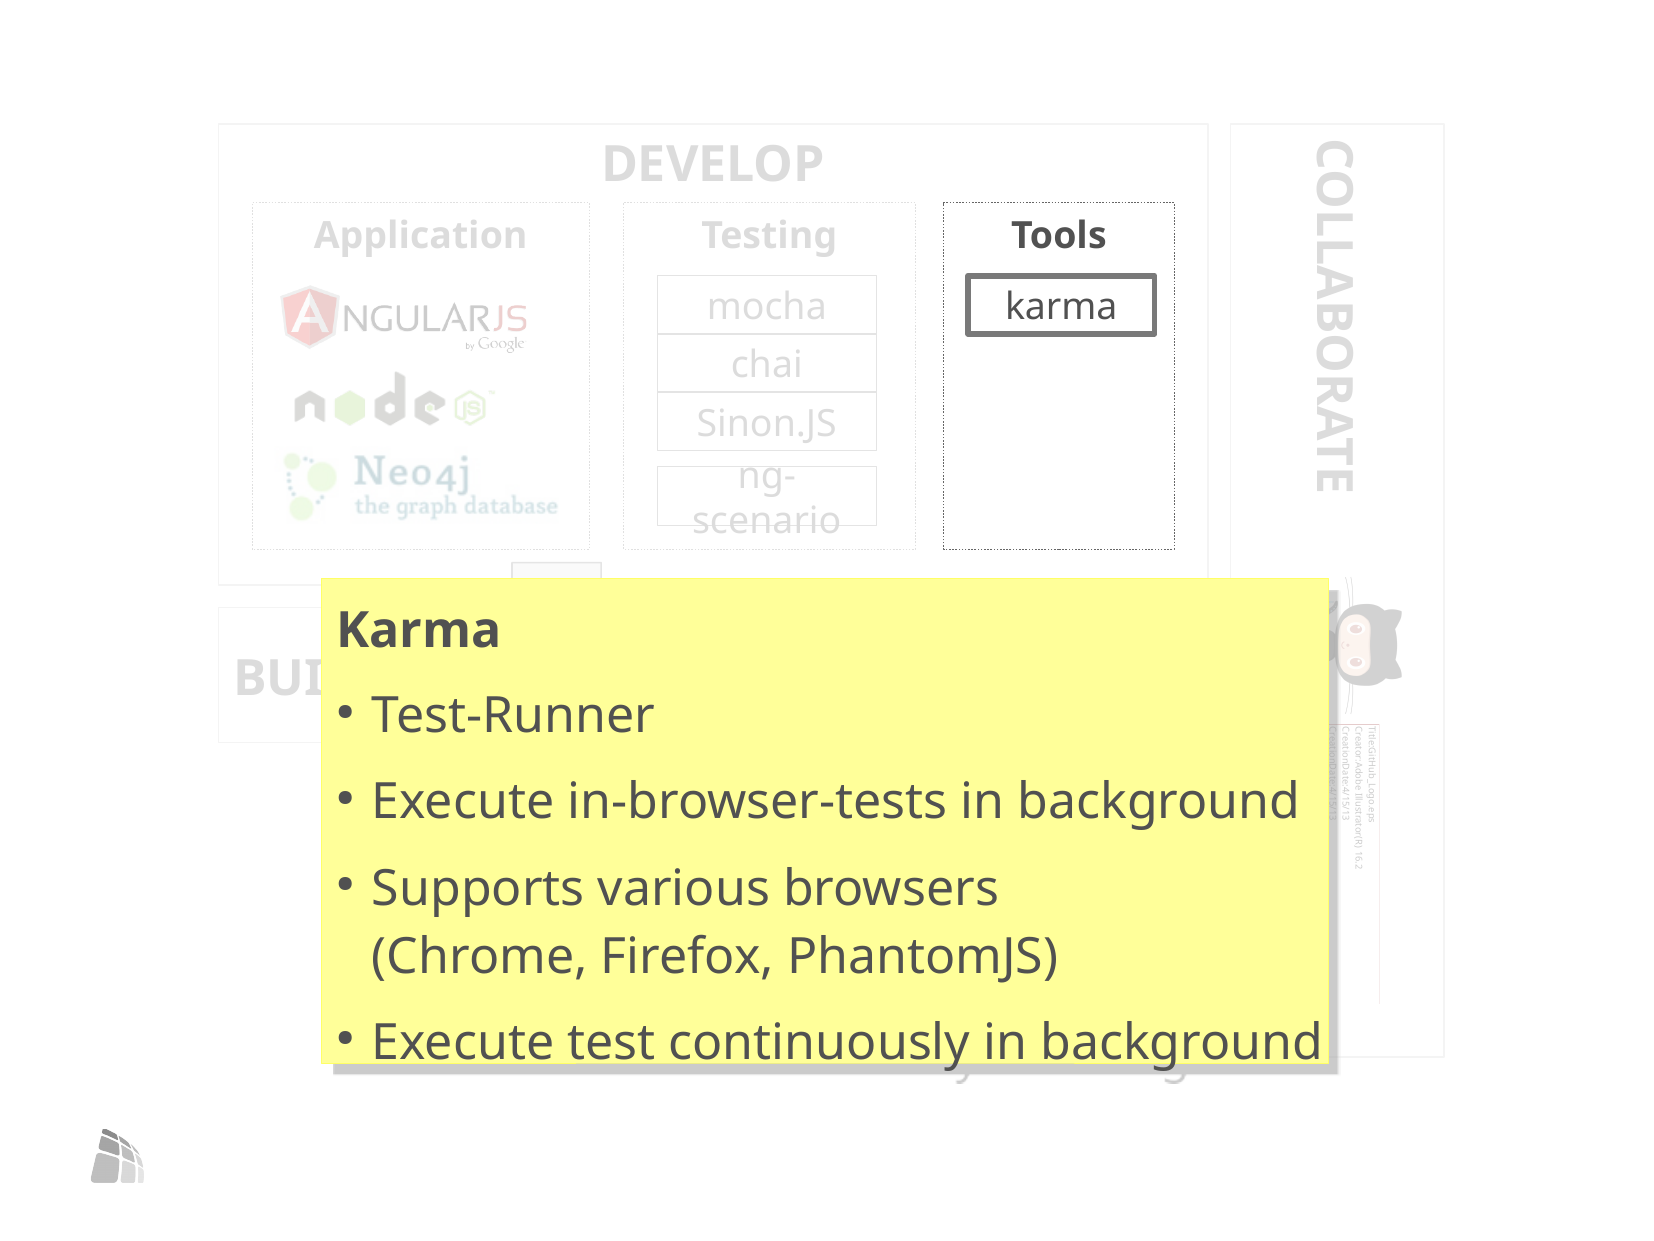

DEVELOP
COLLABORATE
Application
Testing
Tools
mocha
karma
chai
Sinon.JS
ng-scenario
BUILD
Karma
Test-Runner
Execute in-browser-tests in background
Supports various browsers
(Chrome, Firefox, PhantomJS)
Execute test continuously in background